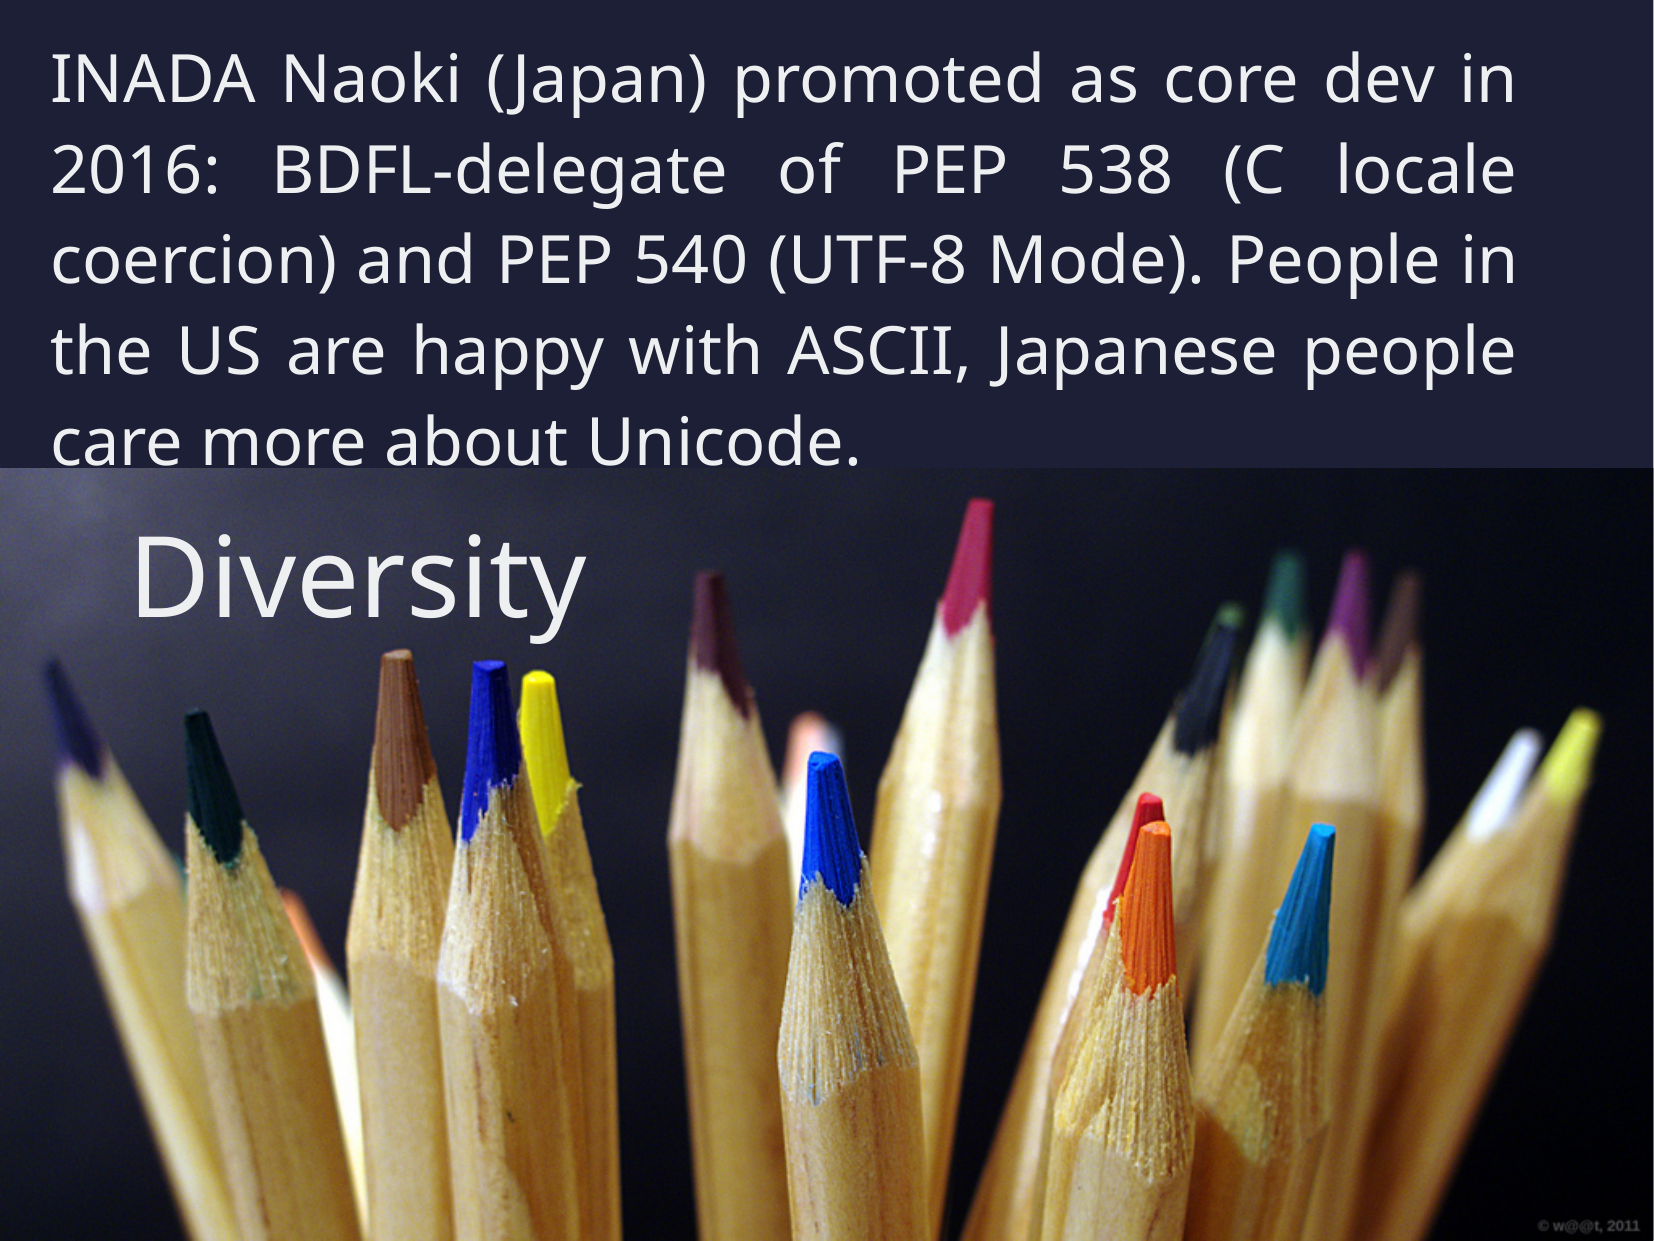

INADA Naoki (Japan) promoted as core dev in 2016: BDFL-delegate of PEP 538 (C locale coercion) and PEP 540 (UTF-8 Mode). People in the US are happy with ASCII, Japanese people care more about Unicode.
Diversity